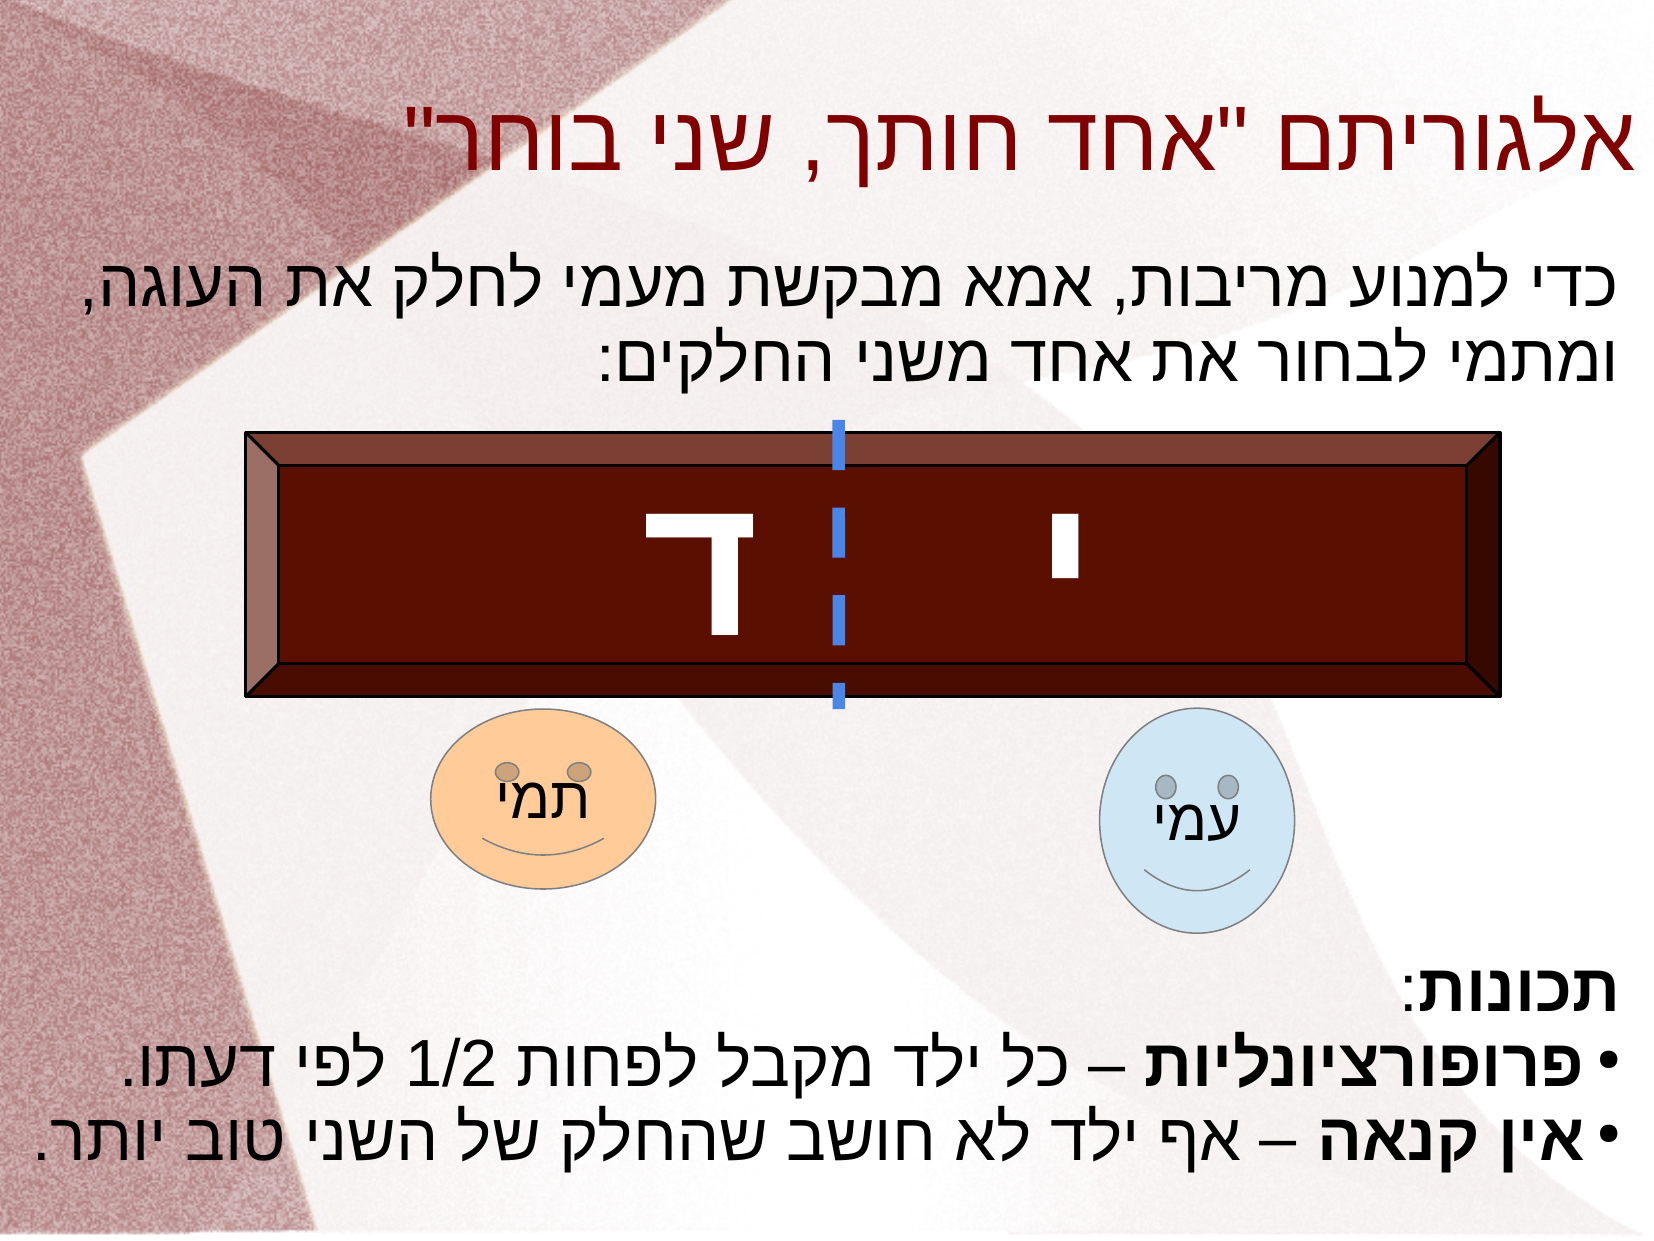

# אלגוריתם "אחד חותך, שני בוחר"
כדי למנוע מריבות, אמא מבקשת מעמי לחלק את העוגה, ומתמי לבחור את אחד משני החלקים:
י ד
עמי
תמי
תכונות:
פרופורציונליות – כל ילד מקבל לפחות 1/2 לפי דעתו.
אין קנאה – אף ילד לא חושב שהחלק של השני טוב יותר.